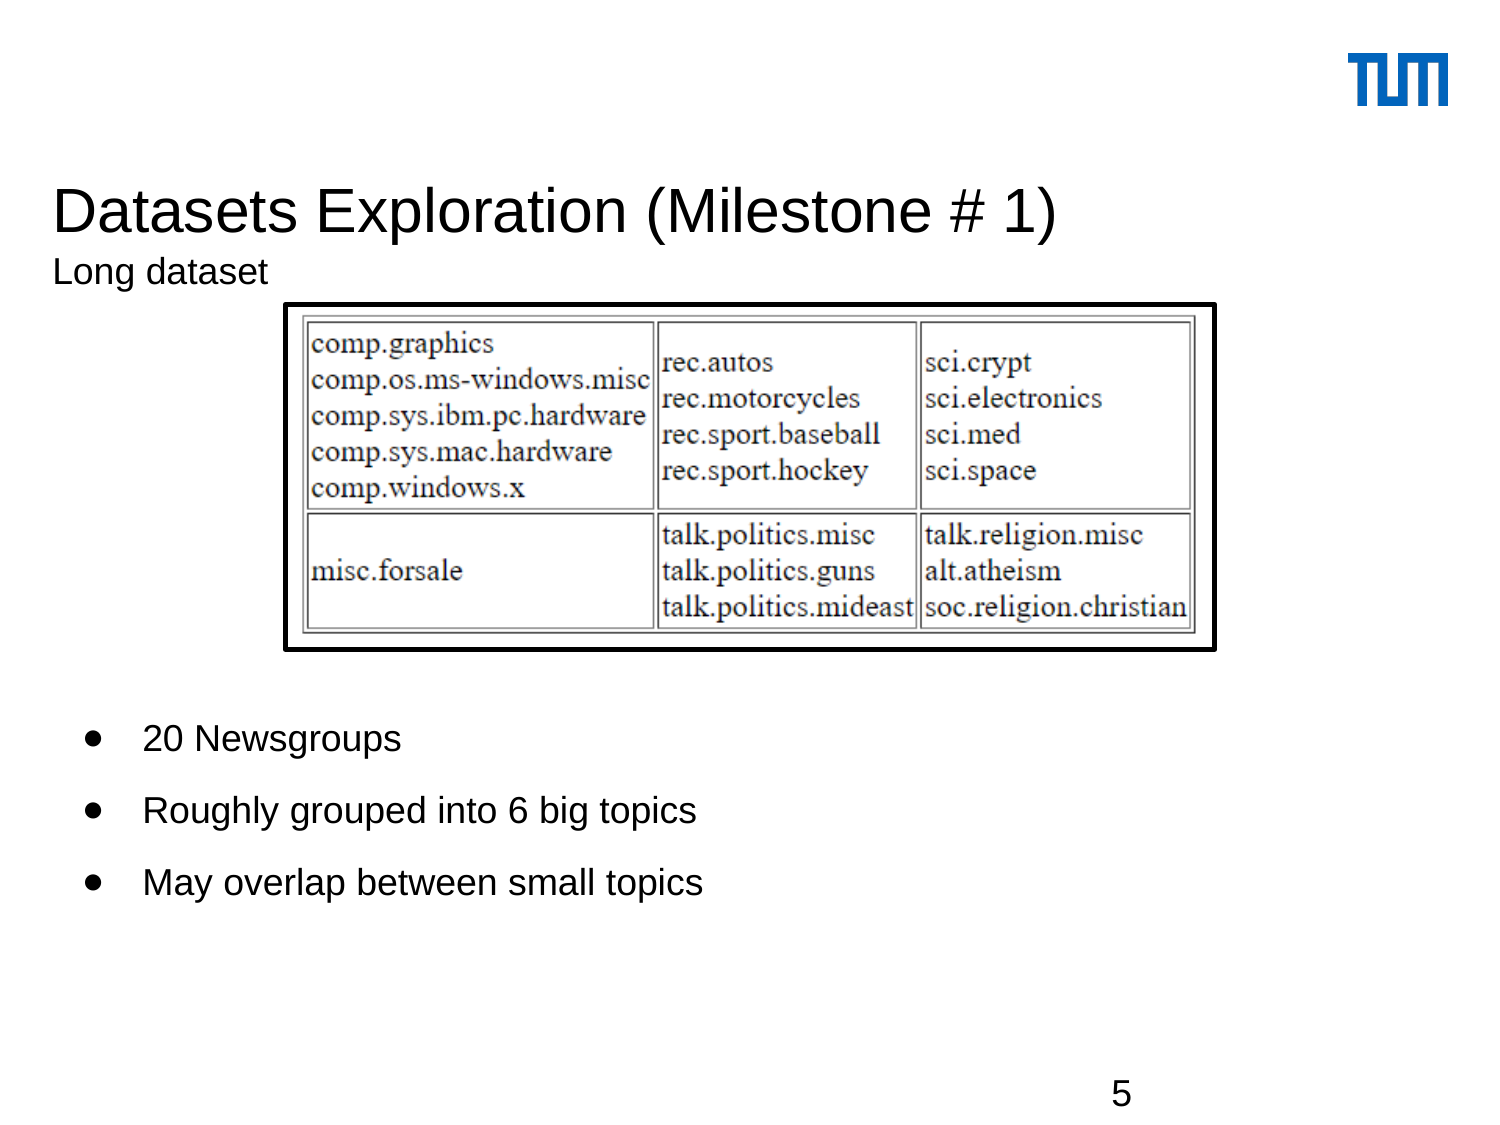

Datasets Exploration (Milestone # 1)
Long dataset
20 Newsgroups
Roughly grouped into 6 big topics
May overlap between small topics